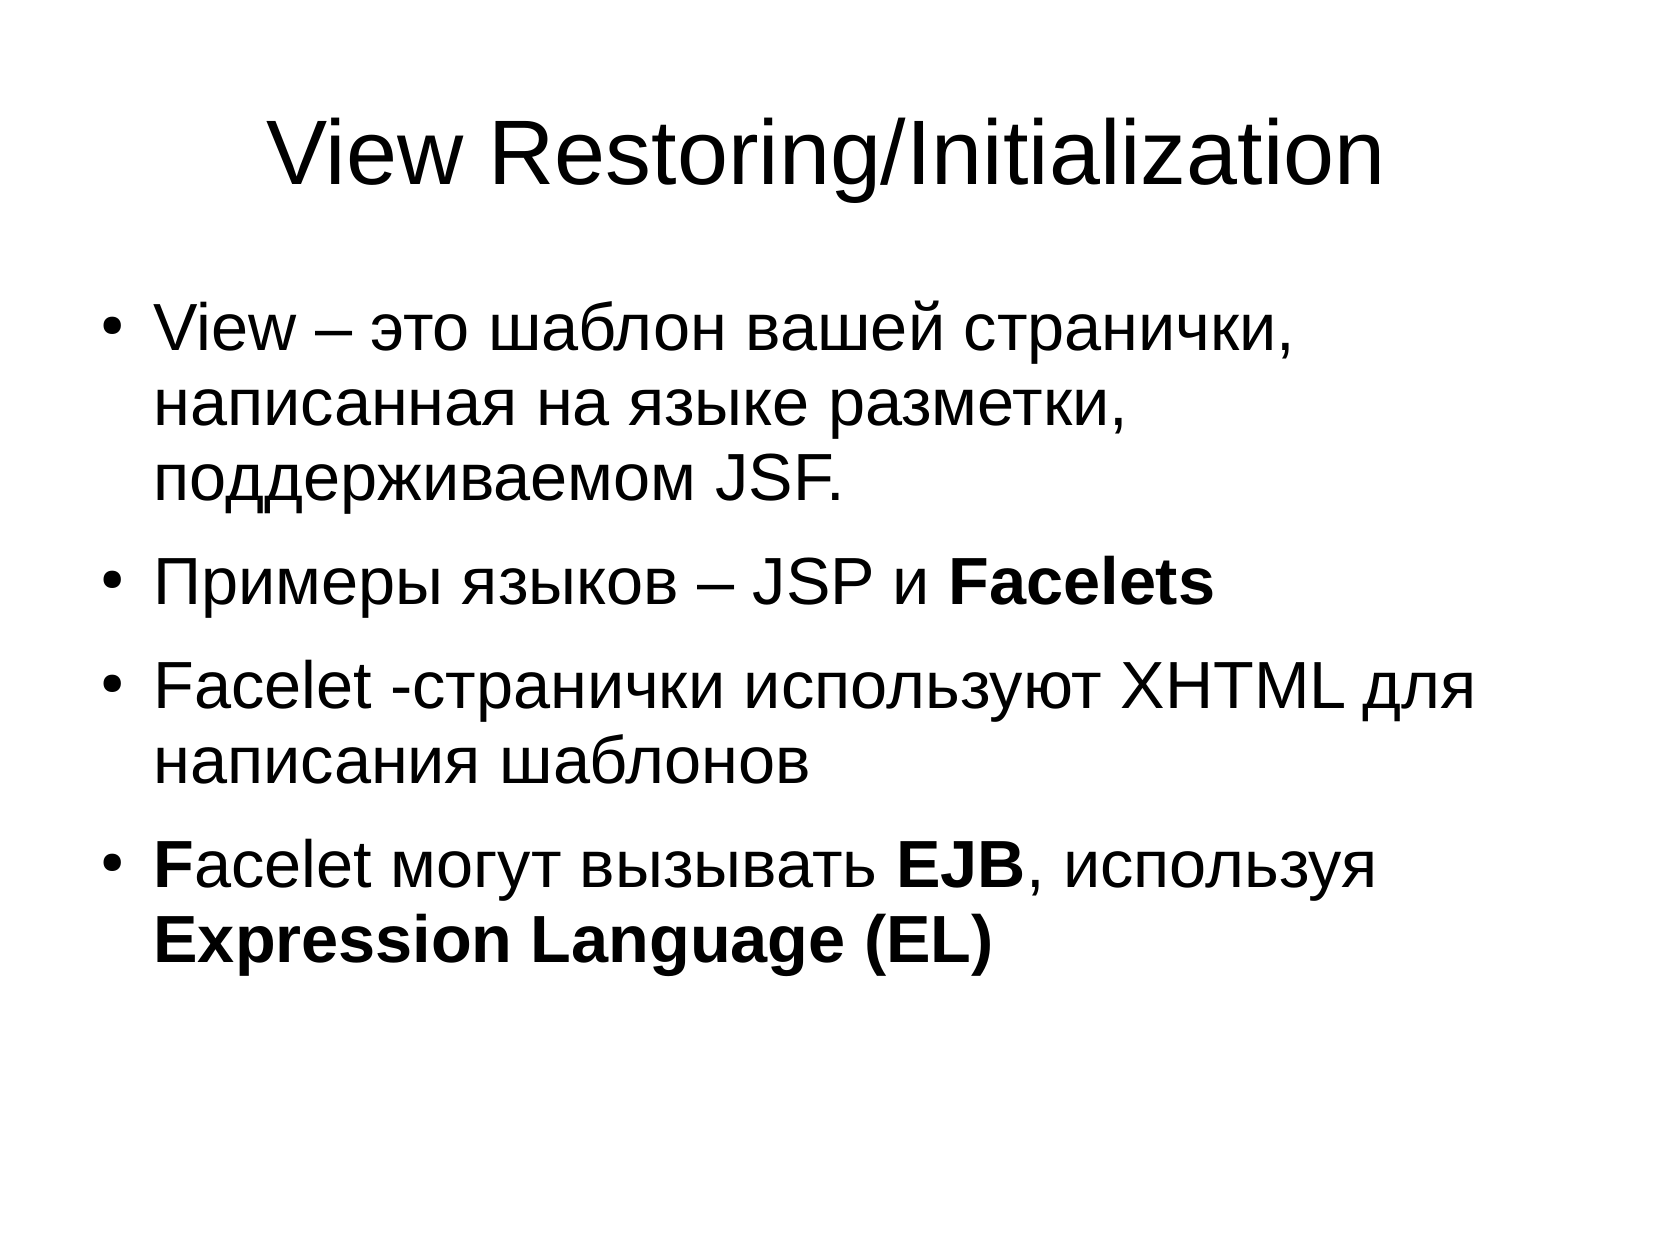

# View Restoring/Initialization
View – это шаблон вашей странички, написанная на языке разметки, поддерживаемом JSF.
Примеры языков – JSP и Facelets
Facelet -странички используют XHTML для написания шаблонов
Facelet могут вызывать EJB, используя Expression Language (EL)